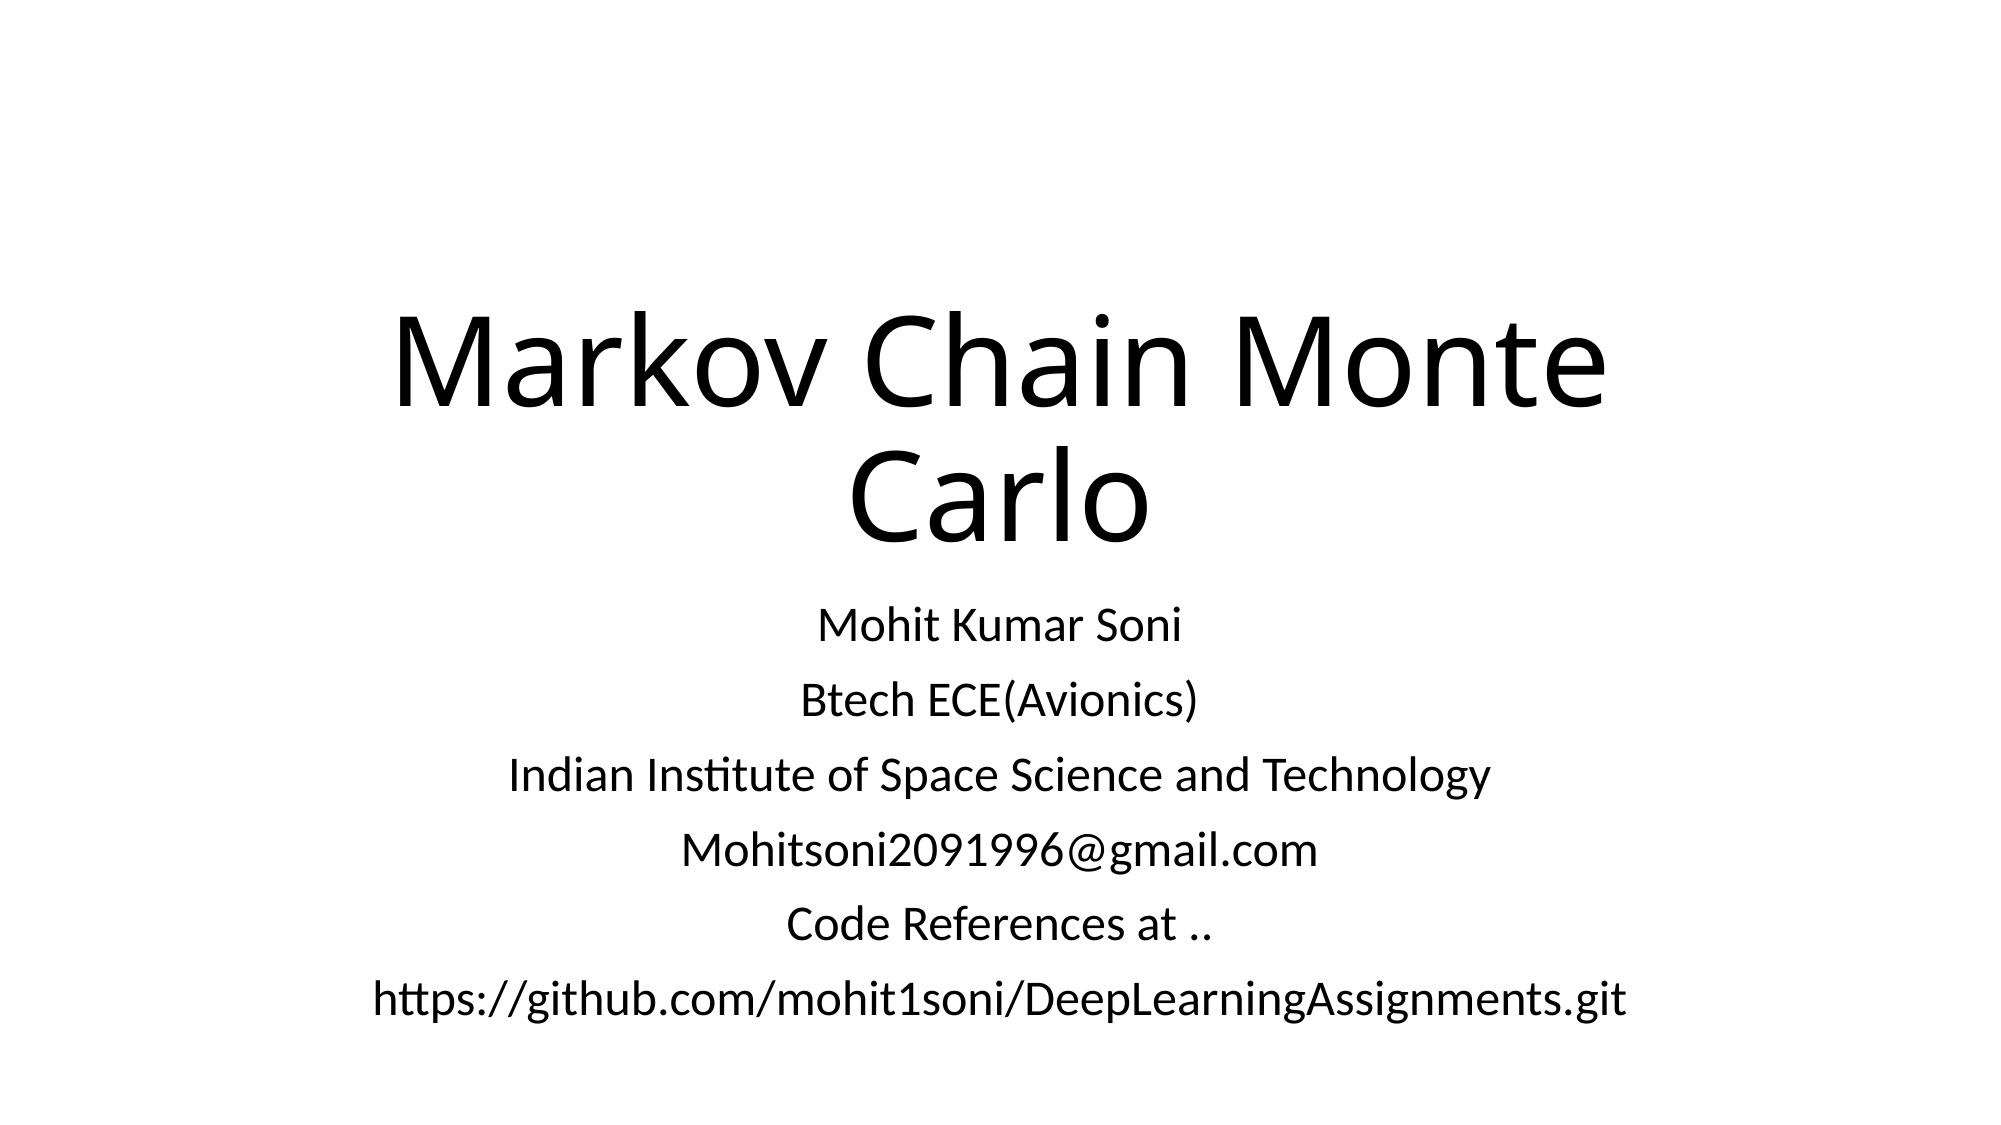

# Markov Chain Monte Carlo
Mohit Kumar Soni
Btech ECE(Avionics)
Indian Institute of Space Science and Technology
Mohitsoni2091996@gmail.com
Code References at ..
https://github.com/mohit1soni/DeepLearningAssignments.git